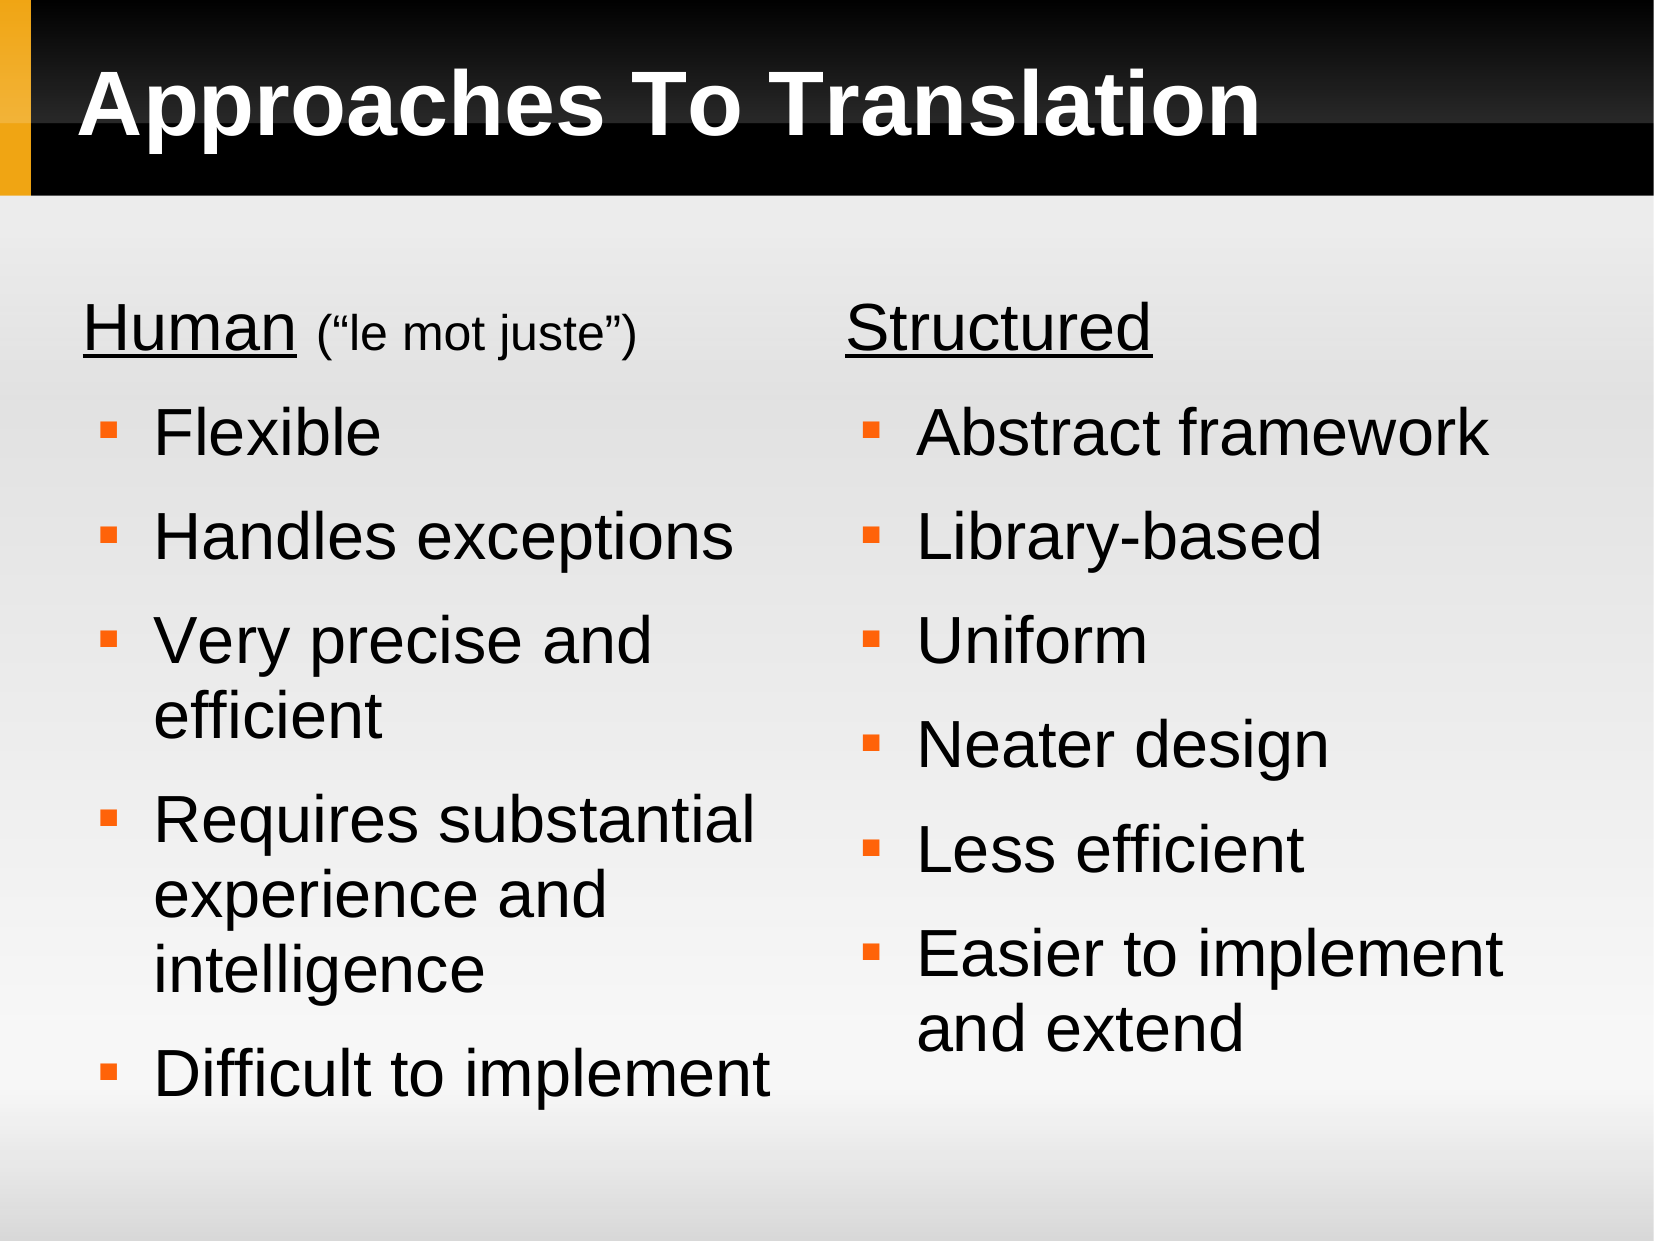

# Approaches To Translation
Human (“le mot juste”)
Flexible
Handles exceptions
Very precise and efficient
Requires substantial experience and intelligence
Difficult to implement
Structured
Abstract framework
Library-based
Uniform
Neater design
Less efficient
Easier to implement and extend